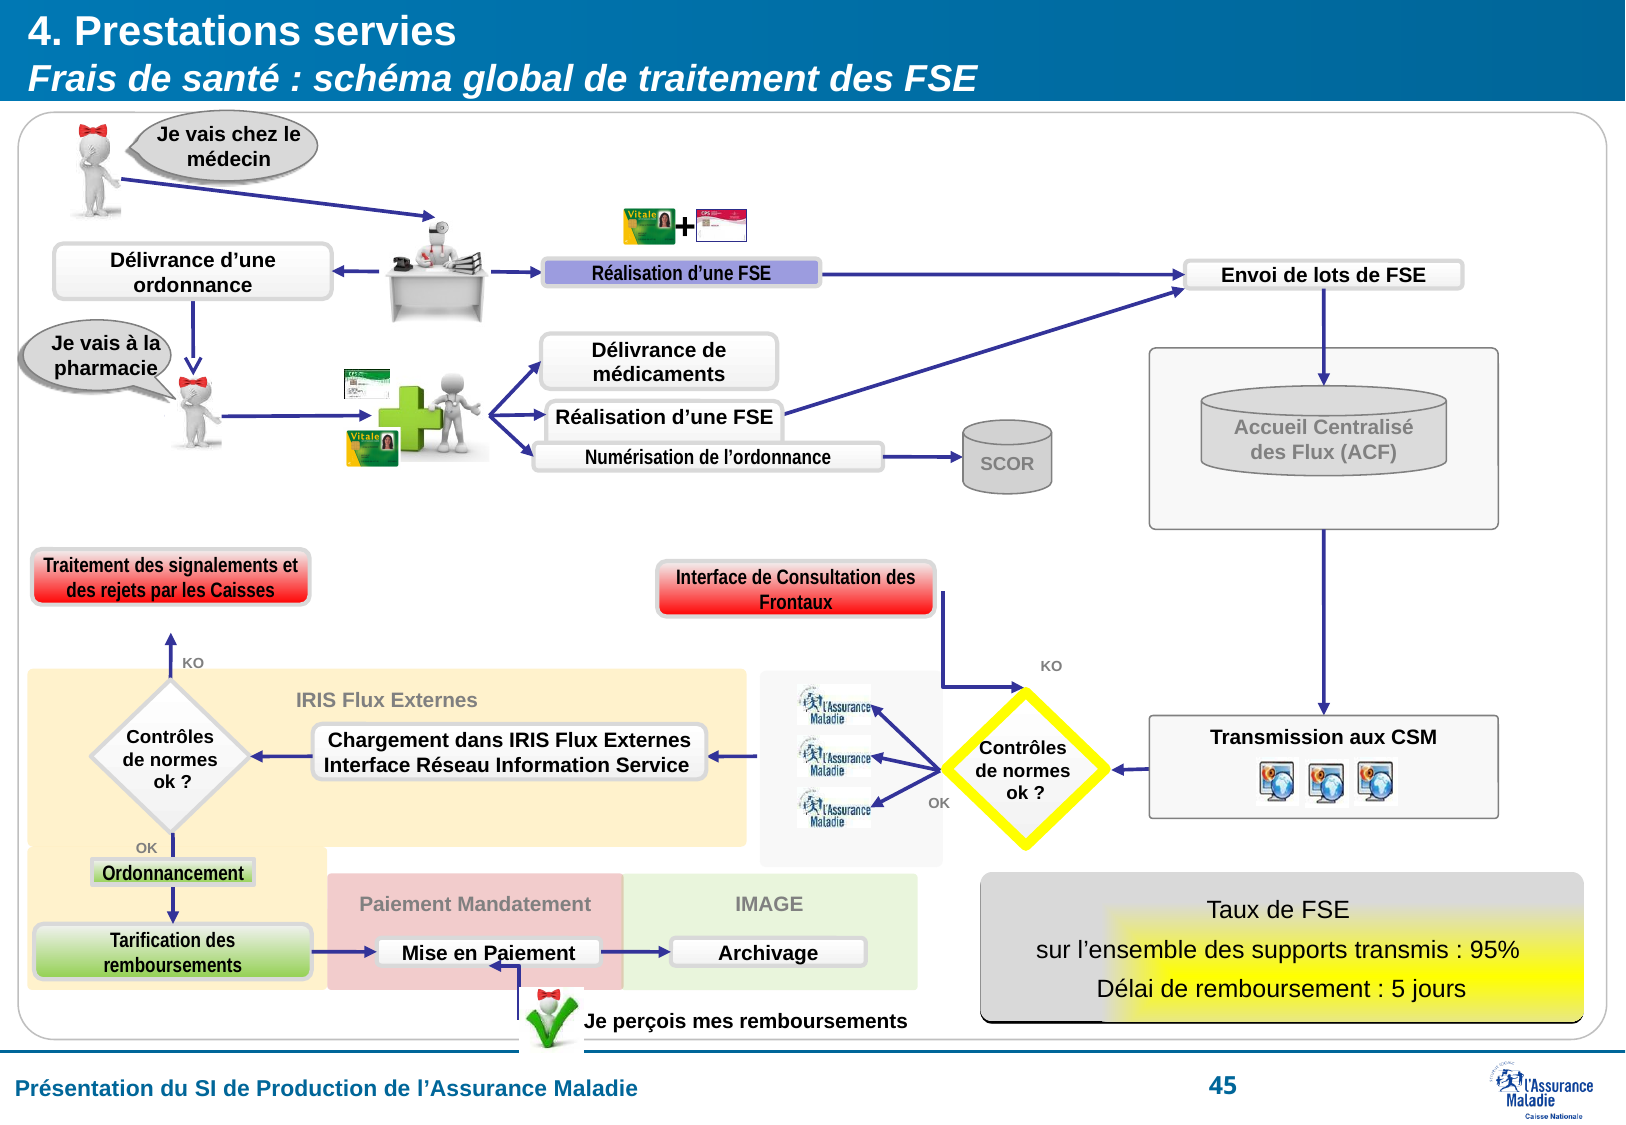

# 4. Prestations servies Frais de santé : schéma global de traitement des FSE
Je vais chez le médecin
+
Délivrance d’une ordonnance
Réalisation d’une FSE
Je vais à la pharmacie
Délivrance de médicaments
Réalisation d’une FSE
Envoi de lots de FSE
Accueil Centralisé des Flux (ACF)
SCOR
Numérisation de l’ordonnance
Traitement des signalements et des rejets par les Caisses
Interface de Consultation des Frontaux
KO
KO
IRIS Flux Externes
Contrôles
de normes
ok ?
Contrôles
de normes
ok ?
Transmission aux CSM
Chargement dans IRIS Flux Externes
Interface Réseau Information Service
OK
OK
Ordonnancement
Taux de FSE
sur l’ensemble des supports transmis : 95%
Délai de remboursement : 5 jours
Paiement Mandatement
IMAGE
Tarification des remboursements
Mise en Paiement
Archivage
Je perçois mes remboursements